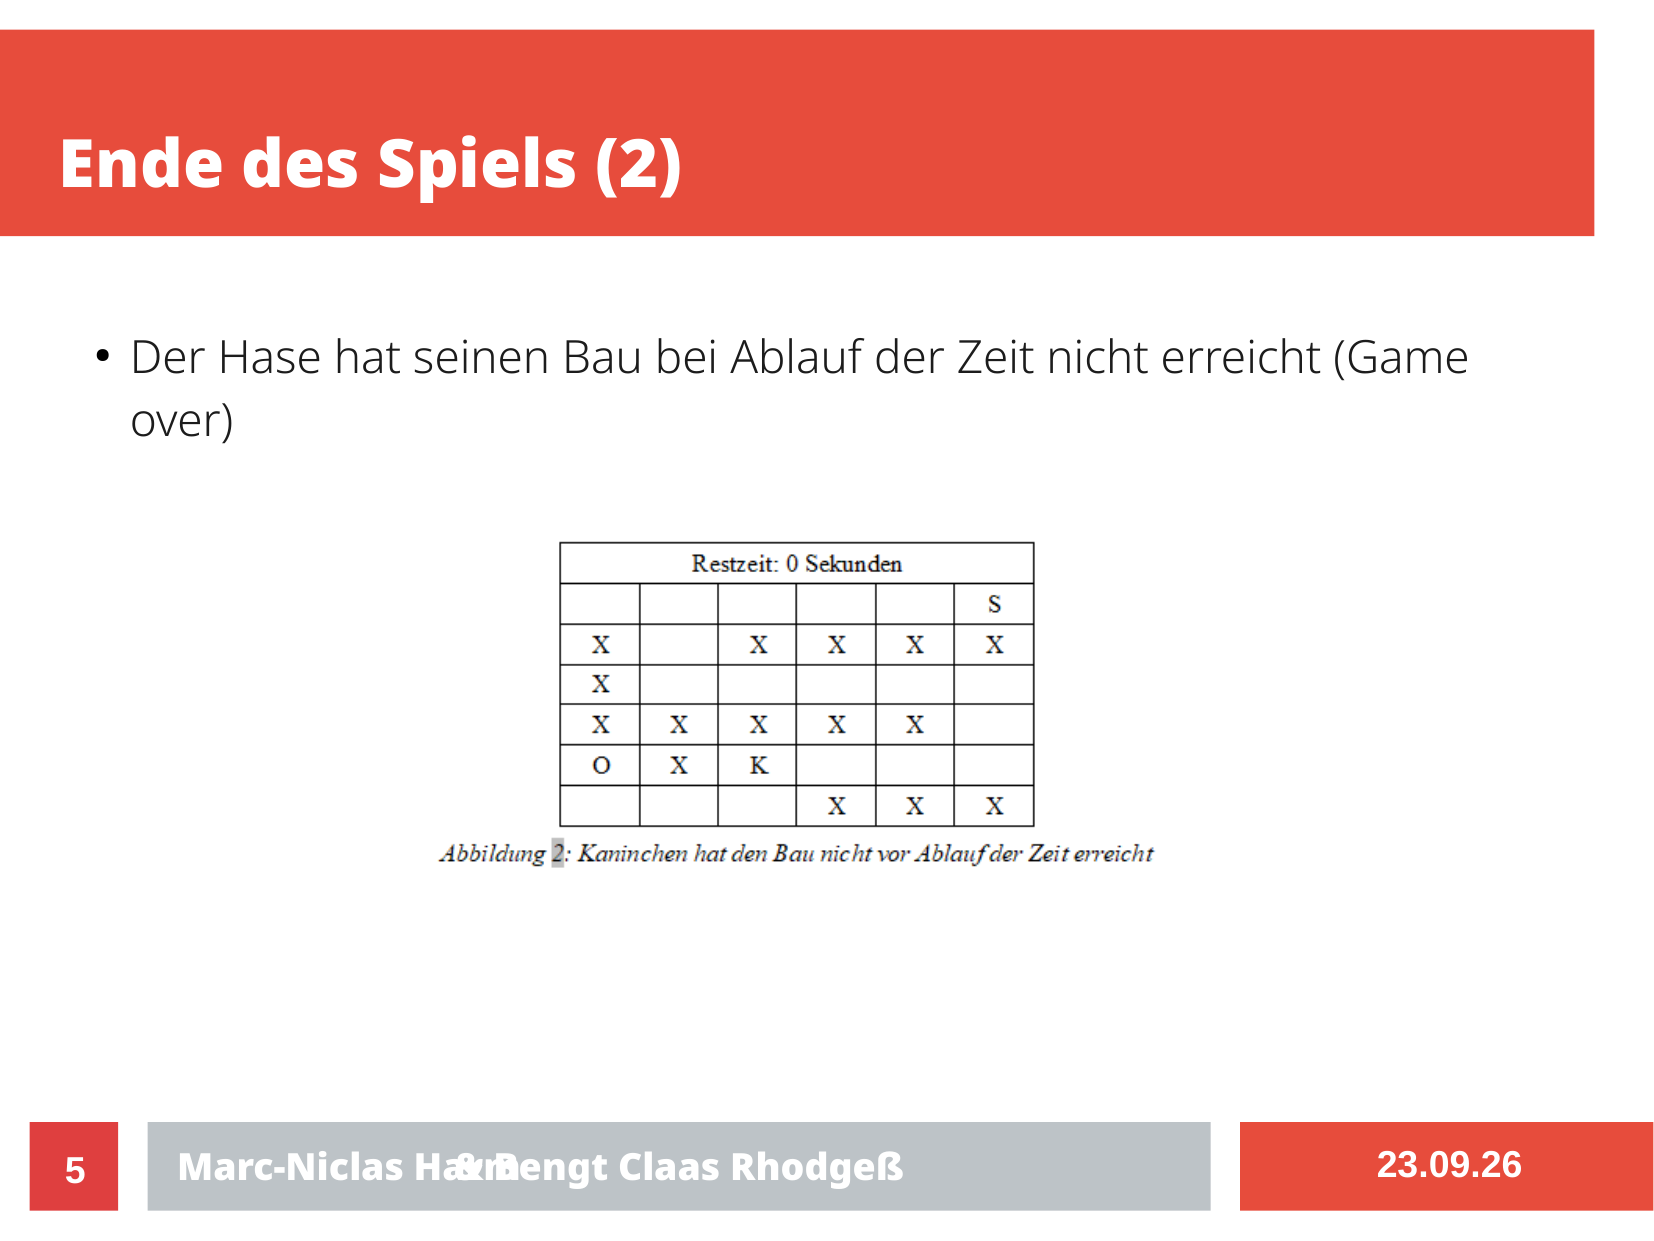

# Ende des Spiels (2)
Der Hase hat seinen Bau bei Ablauf der Zeit nicht erreicht (Game over)